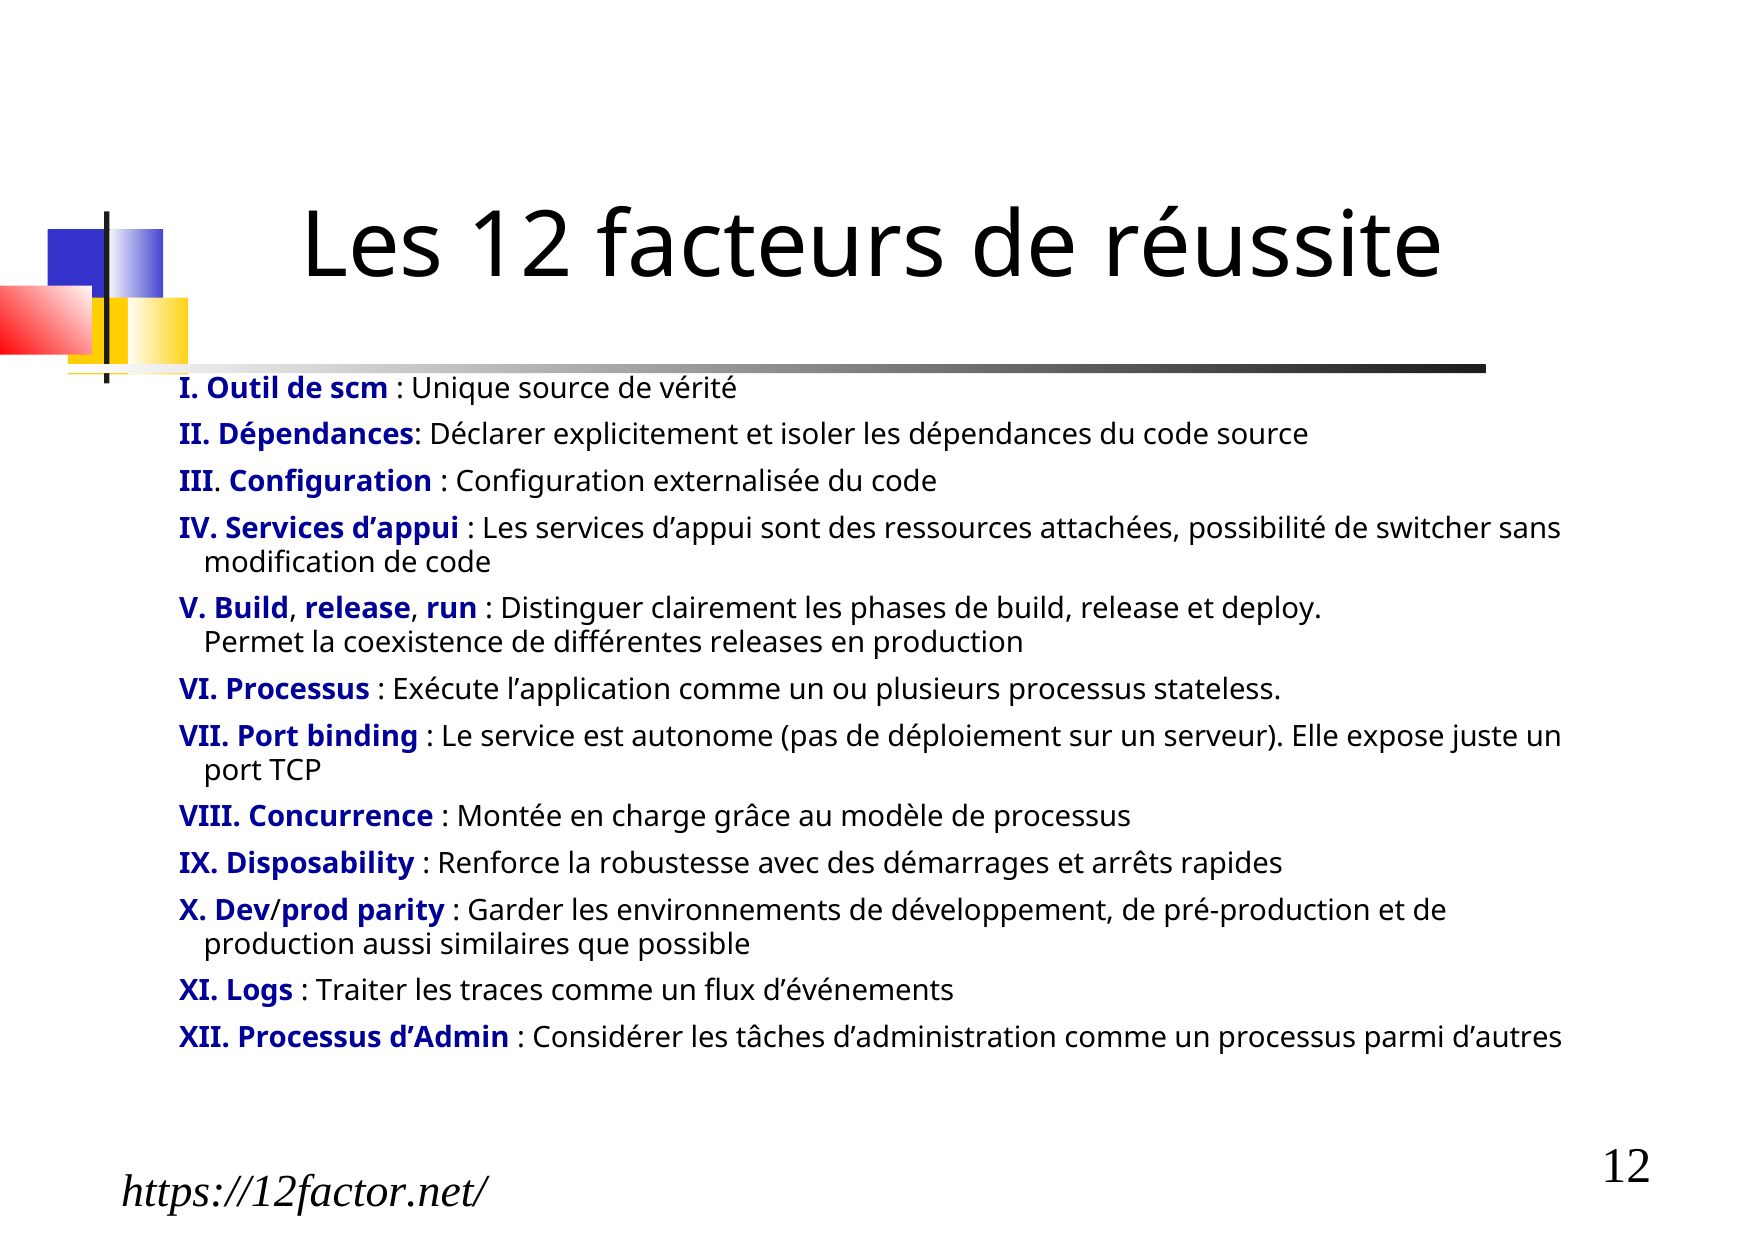

# Les 12 facteurs de réussite
I. Outil de scm : Unique source de vérité
II. Dépendances: Déclarer explicitement et isoler les dépendances du code source
III. Configuration : Configuration externalisée du code
IV. Services d’appui : Les services d’appui sont des ressources attachées, possibilité de switcher sans modification de code
V. Build, release, run : Distinguer clairement les phases de build, release et deploy.
Permet la coexistence de différentes releases en production
VI. Processus : Exécute l’application comme un ou plusieurs processus stateless.
VII. Port binding : Le service est autonome (pas de déploiement sur un serveur). Elle expose juste un port TCP
VIII. Concurrence : Montée en charge grâce au modèle de processus
IX. Disposability : Renforce la robustesse avec des démarrages et arrêts rapides
X. Dev/prod parity : Garder les environnements de développement, de pré-production et de production aussi similaires que possible
XI. Logs : Traiter les traces comme un flux d’événements
XII. Processus d’Admin : Considérer les tâches d’administration comme un processus parmi d’autres
https://12factor.net/